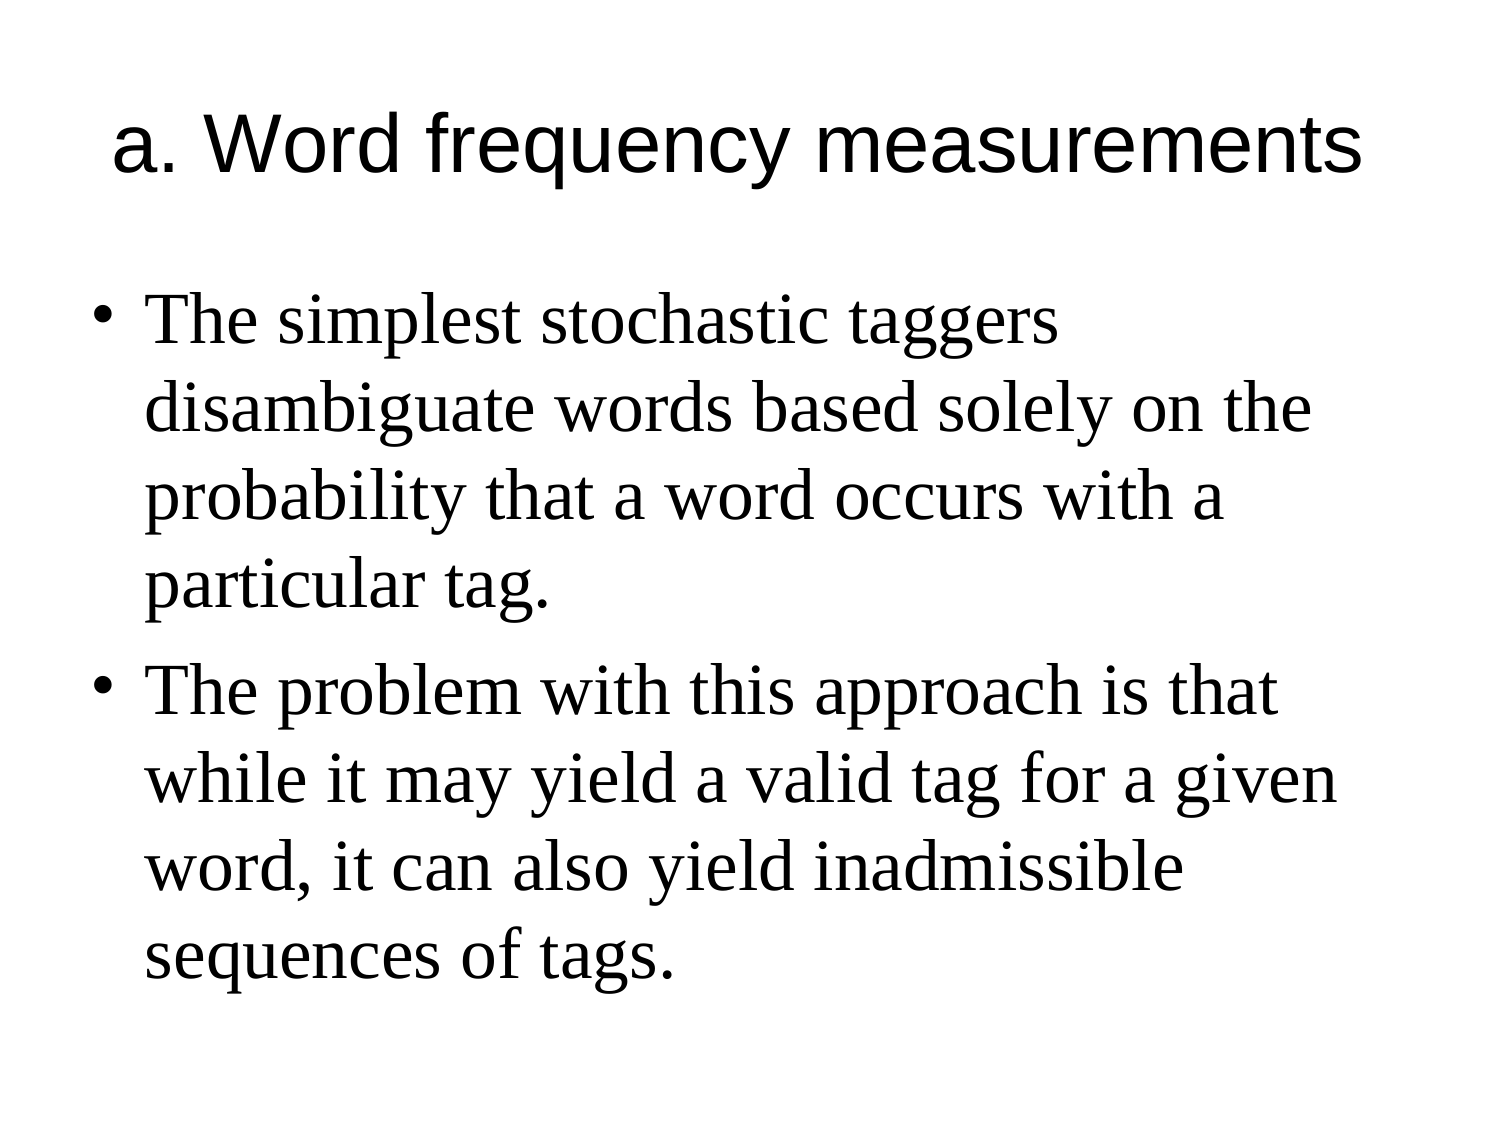

# a. Word frequency measurements
The simplest stochastic taggers disambiguate words based solely on the probability that a word occurs with a particular tag.
The problem with this approach is that while it may yield a valid tag for a given word, it can also yield inadmissible sequences of tags.